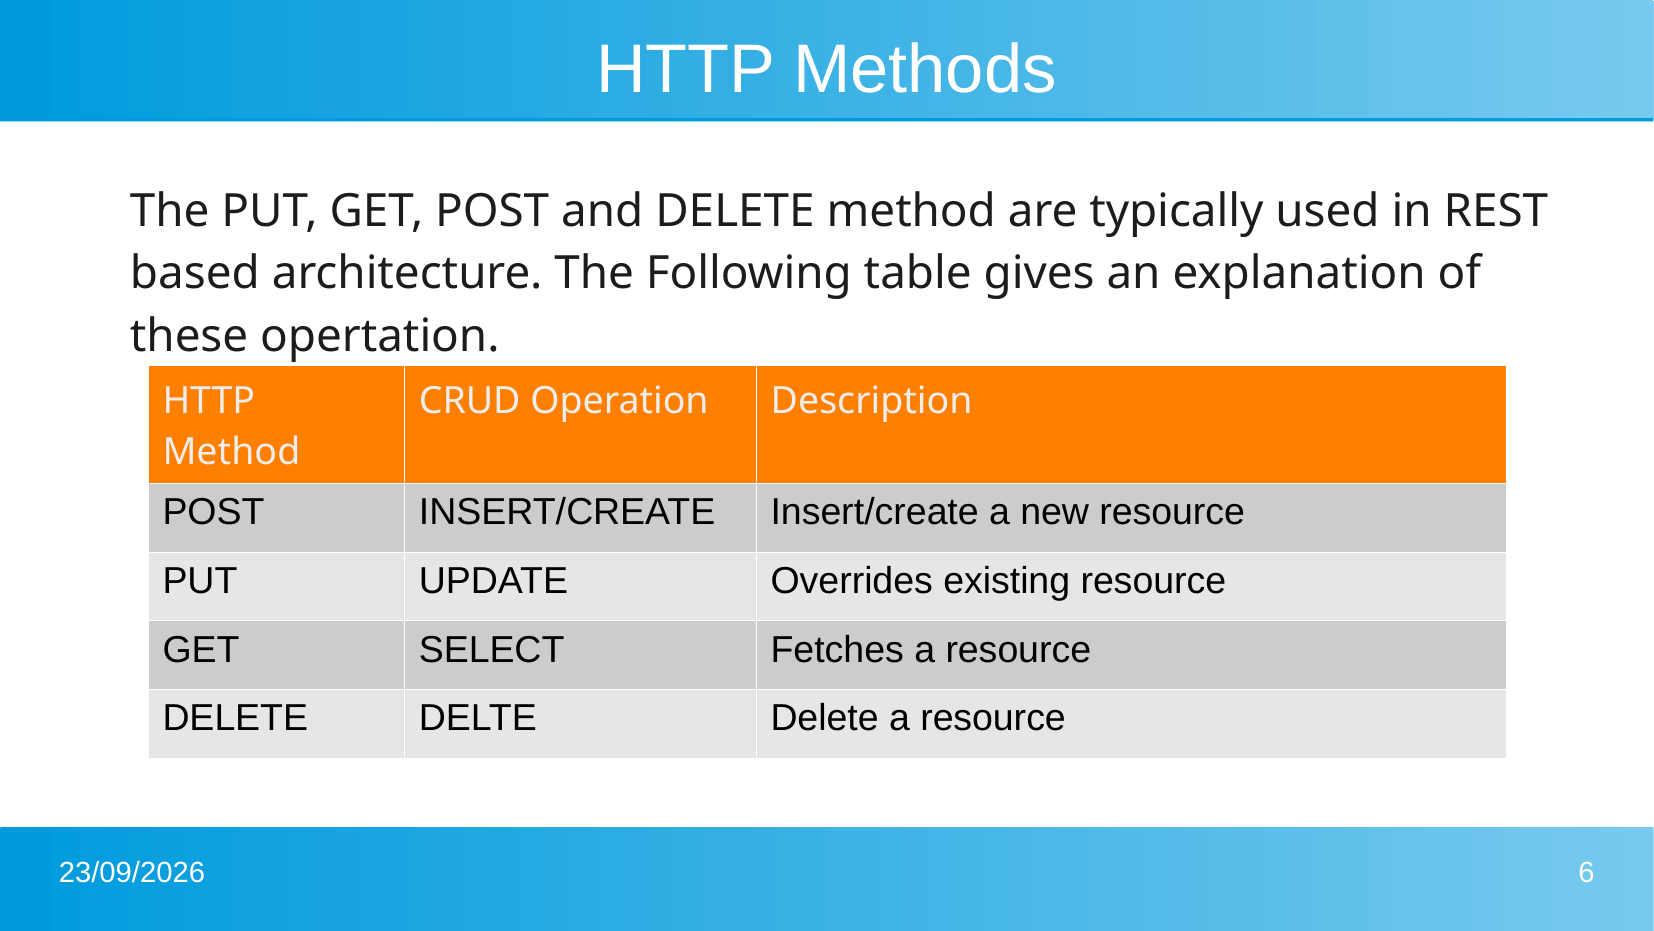

# HTTP Methods
The PUT, GET, POST and DELETE method are typically used in REST based architecture. The Following table gives an explanation of these opertation.
| HTTP Method | CRUD Operation | Description |
| --- | --- | --- |
| POST | INSERT/CREATE | Insert/create a new resource |
| PUT | UPDATE | Overrides existing resource |
| GET | SELECT | Fetches a resource |
| DELETE | DELTE | Delete a resource |
6